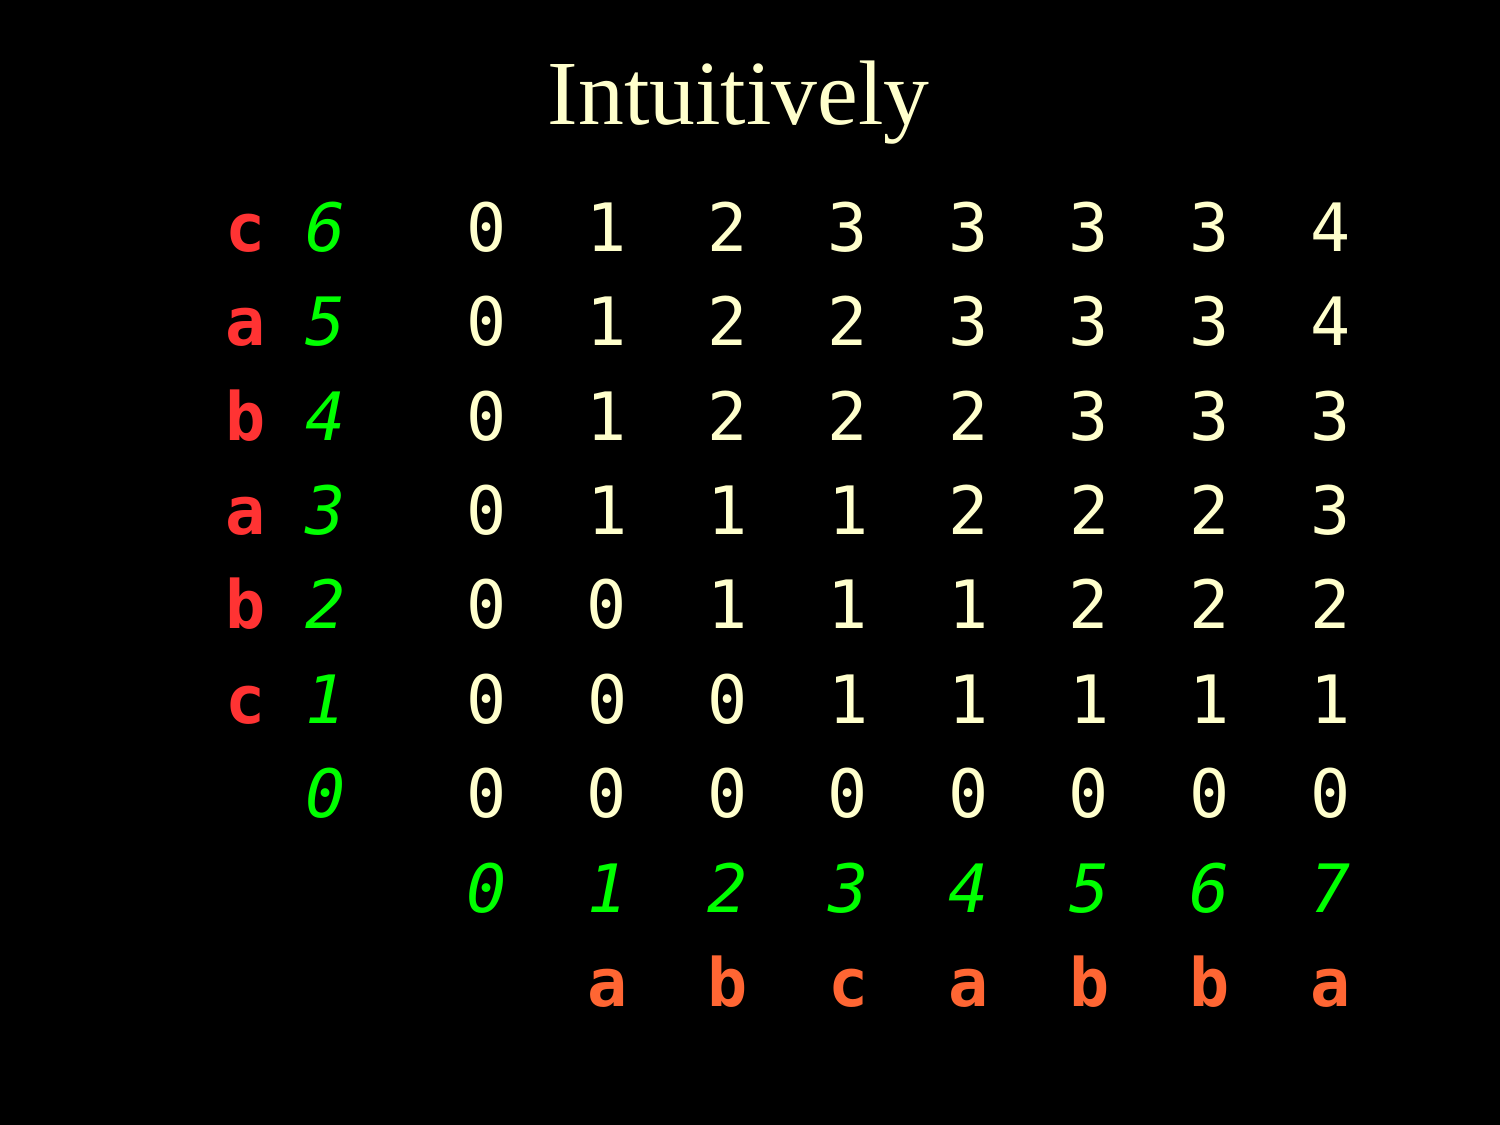

# Intuitively
c 6 0 1 2 3 3 3 3 4
a 5 0 1 2 2 3 3 3 4
b 4 0 1 2 2 2 3 3 3
a 3 0 1 1 1 2 2 2 3
b 2 0 0 1 1 1 2 2 2
c 1 0 0 0 1 1 1 1 1
 0 0 0 0 0 0 0 0 0
 0 1 2 3 4 5 6 7
 a b c a b b a